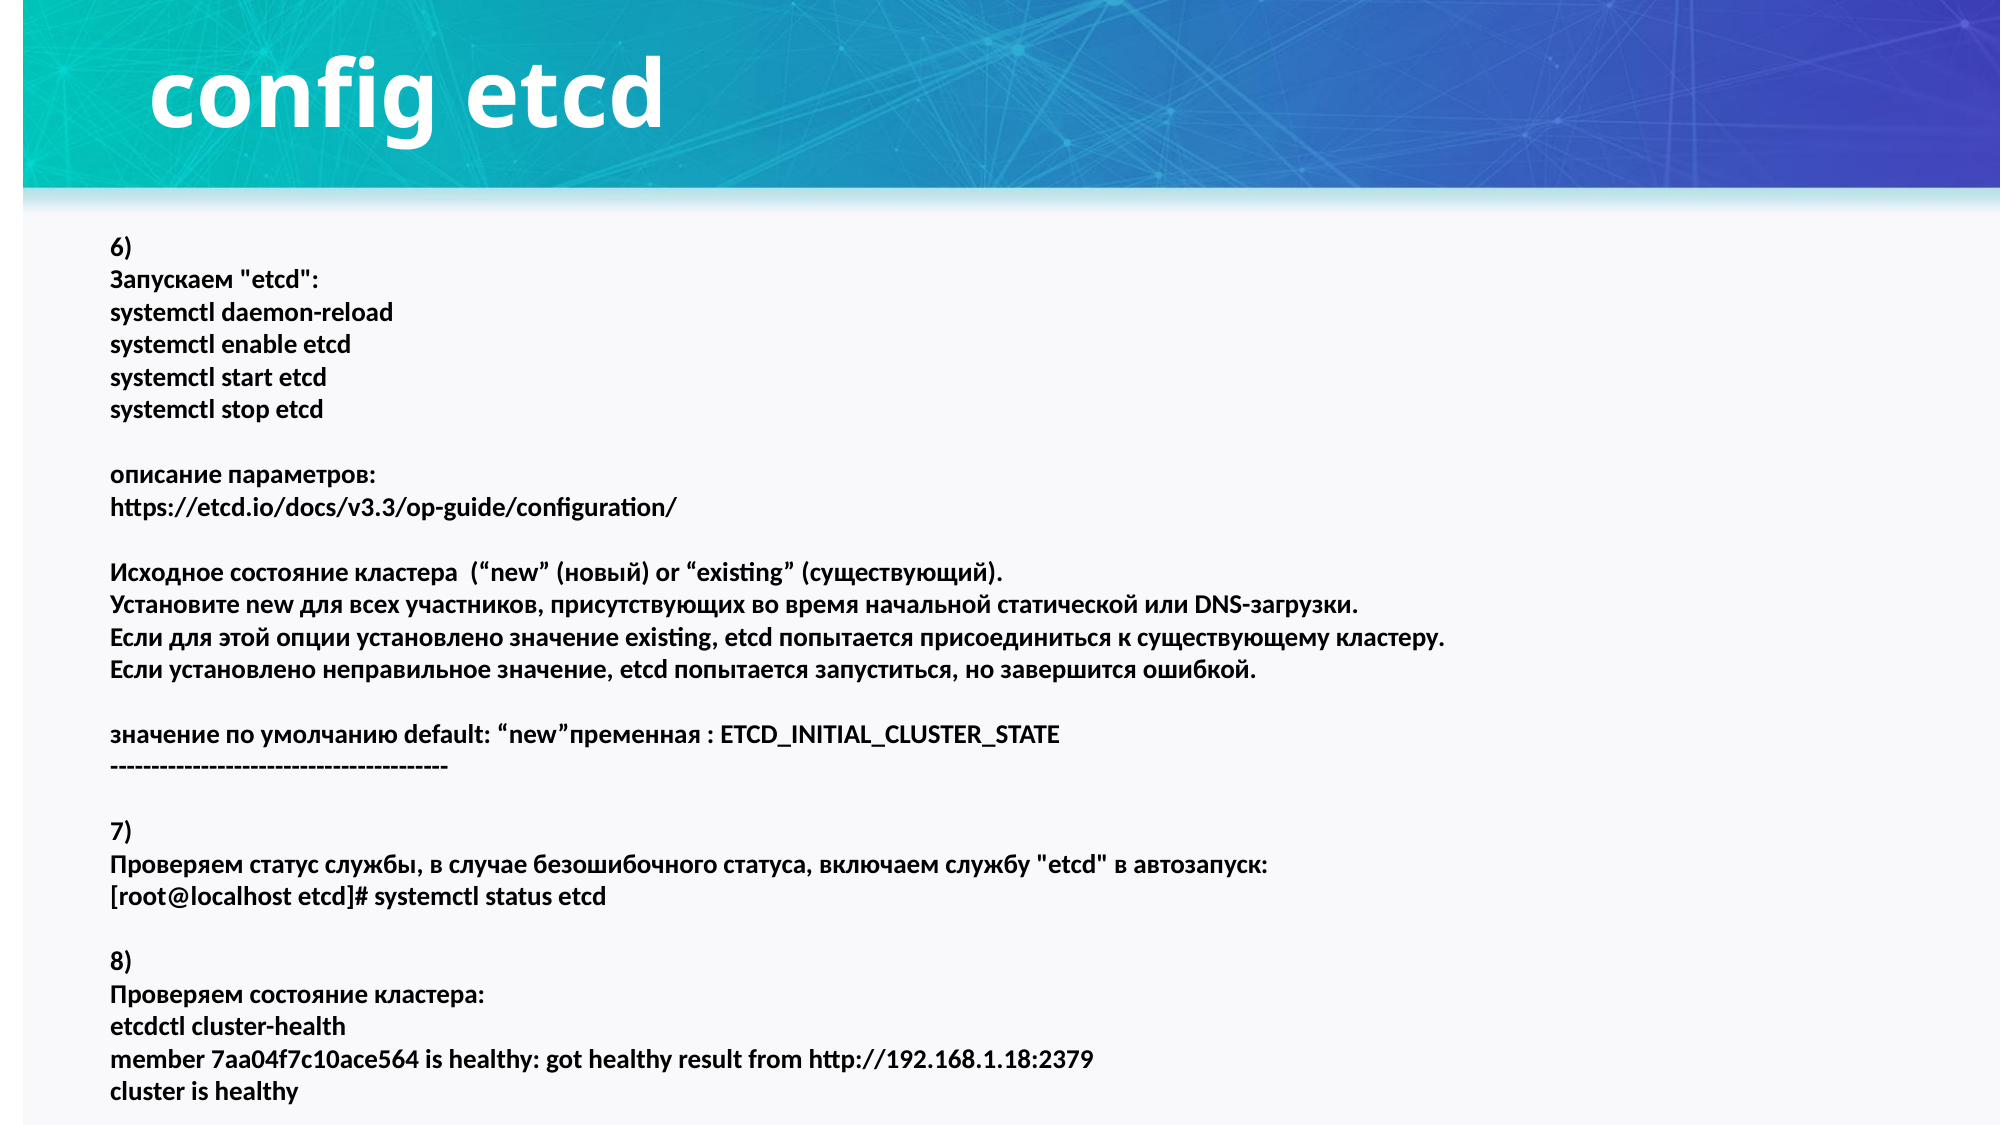

config etcd
6)
Запускаем "etcd":
systemctl daemon-reload
systemctl enable etcd
systemctl start etcd
systemctl stop etcd
описание параметров:
https://etcd.io/docs/v3.3/op-guide/configuration/
Исходное состояние кластера (“new” (новый) or “existing” (существующий).
Установите new для всех участников, присутствующих во время начальной статической или DNS-загрузки.
Если для этой опции установлено значение existing, etcd попытается присоединиться к существующему кластеру.
Если установлено неправильное значение, etcd попытается запуститься, но завершится ошибкой.
значение по умолчанию default: “new”пременная : ETCD_INITIAL_CLUSTER_STATE
-----------------------------------------
7)
Проверяем статус службы, в случае безошибочного статуса, включаем службу "etcd" в автозапуск:
[root@localhost etcd]# systemctl status etcd
8)
Проверяем состояние кластера:
etcdctl cluster-health
member 7aa04f7c10ace564 is healthy: got healthy result from http://192.168.1.18:2379
cluster is healthy